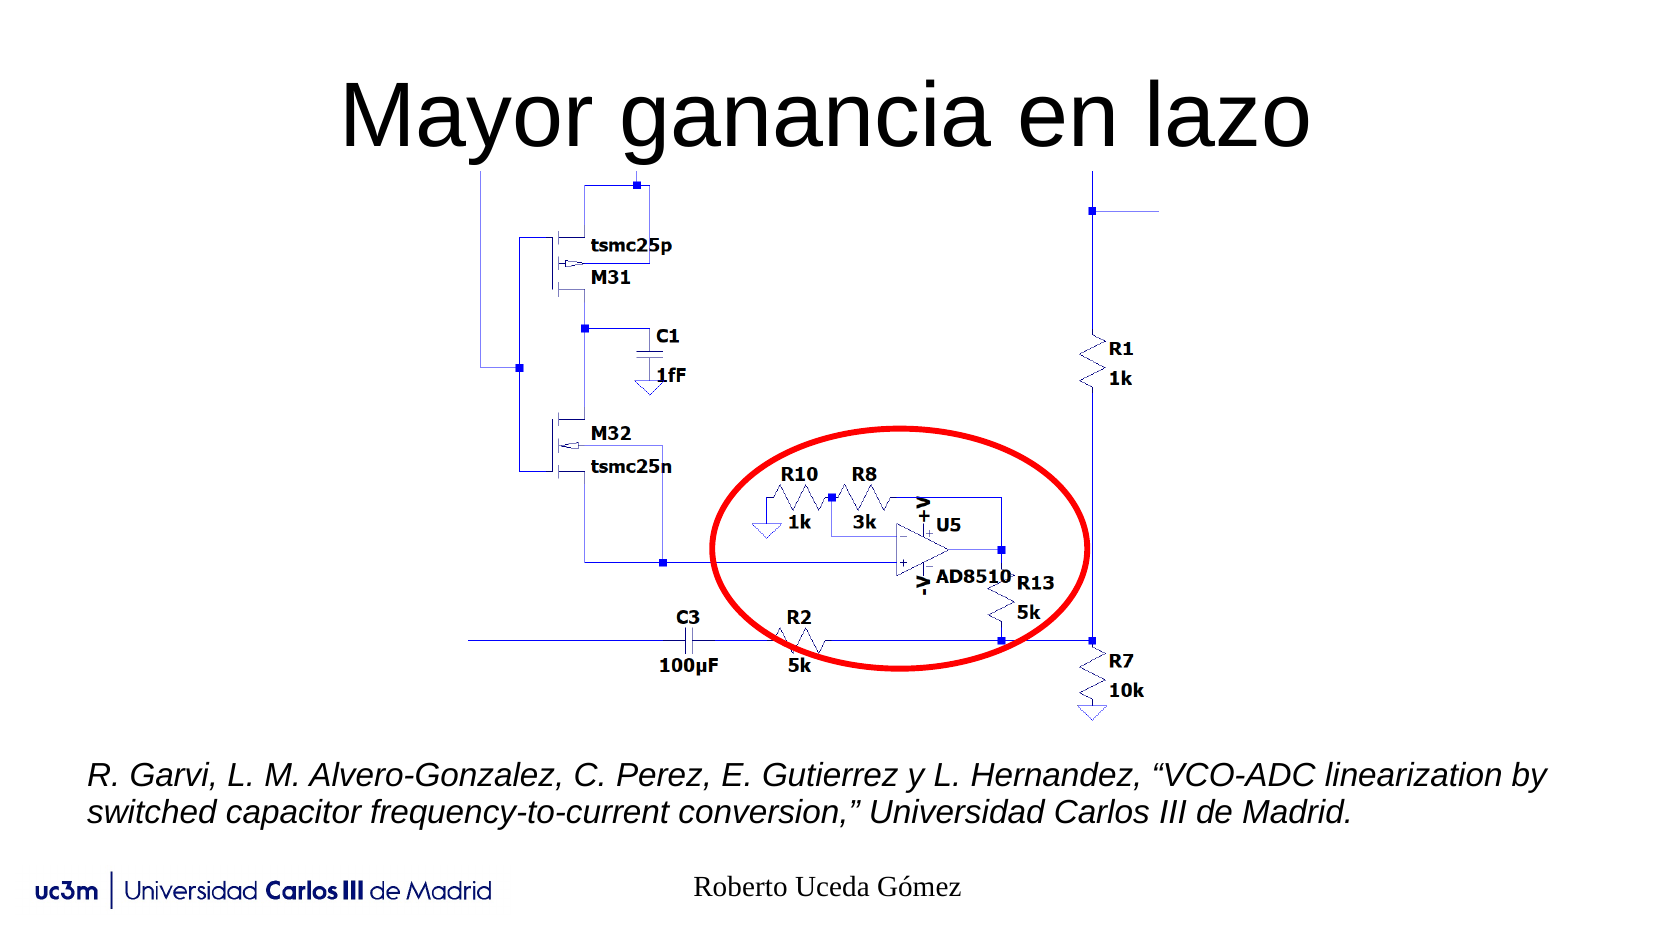

# Mayor ganancia en lazo
R. Garvi, L. M. Alvero-Gonzalez, C. Perez, E. Gutierrez y L. Hernandez, “VCO-ADC linearization by switched capacitor frequency-to-current conversion,” Universidad Carlos III de Madrid.